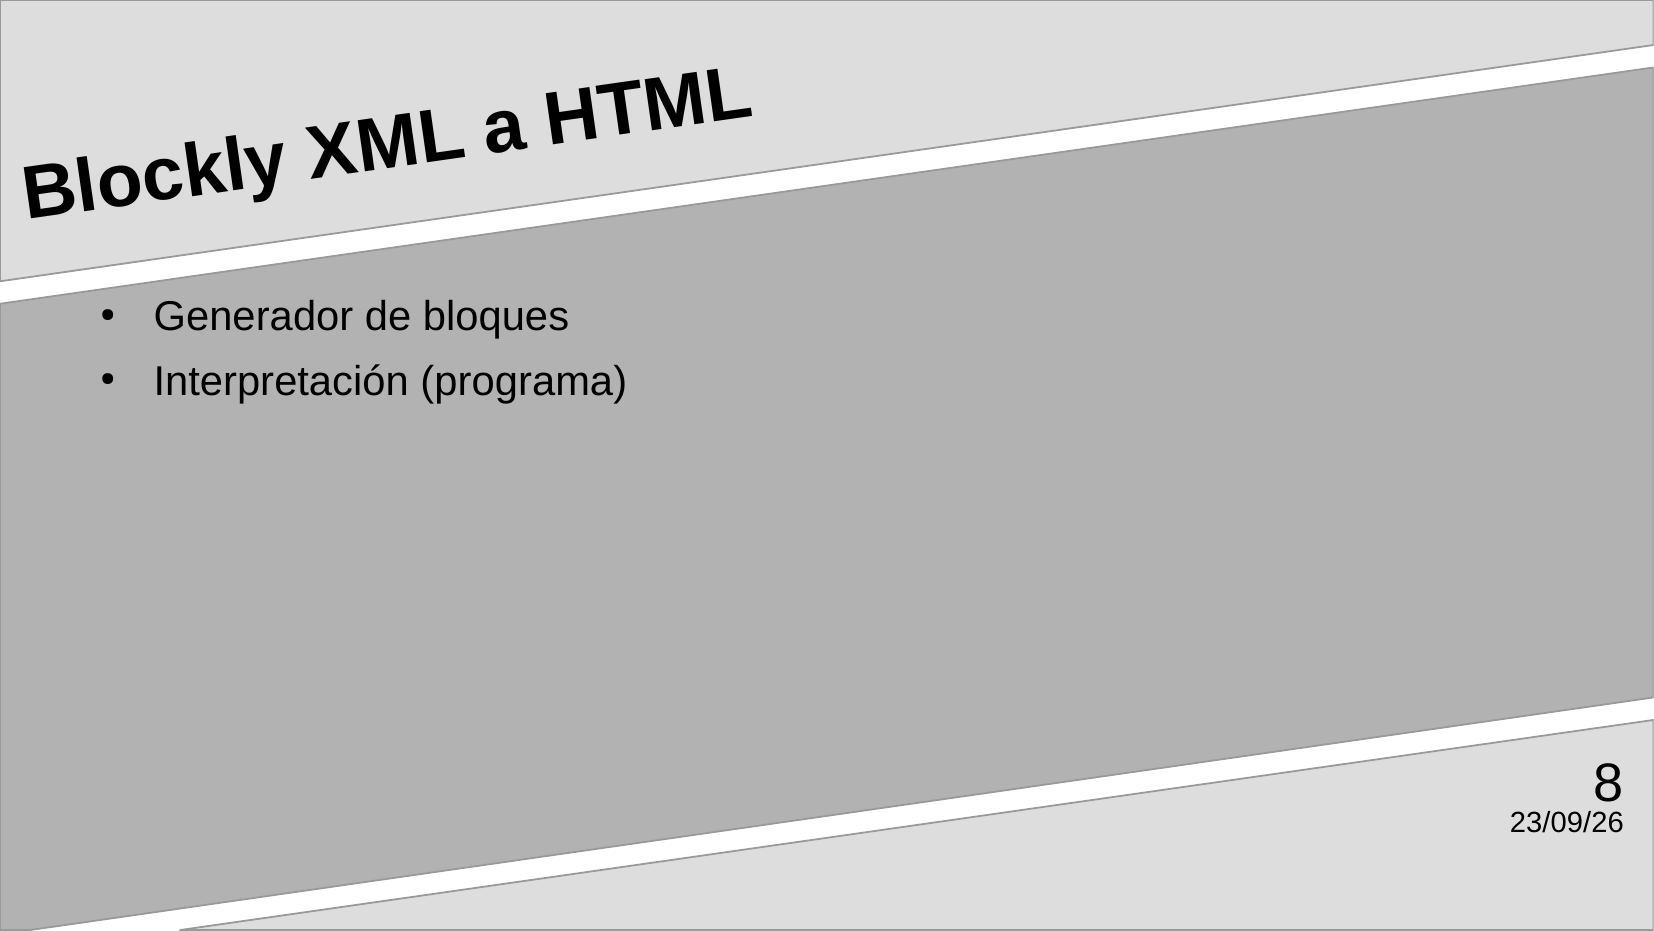

# Blockly XML a HTML
Generador de bloques
Interpretación (programa)
8